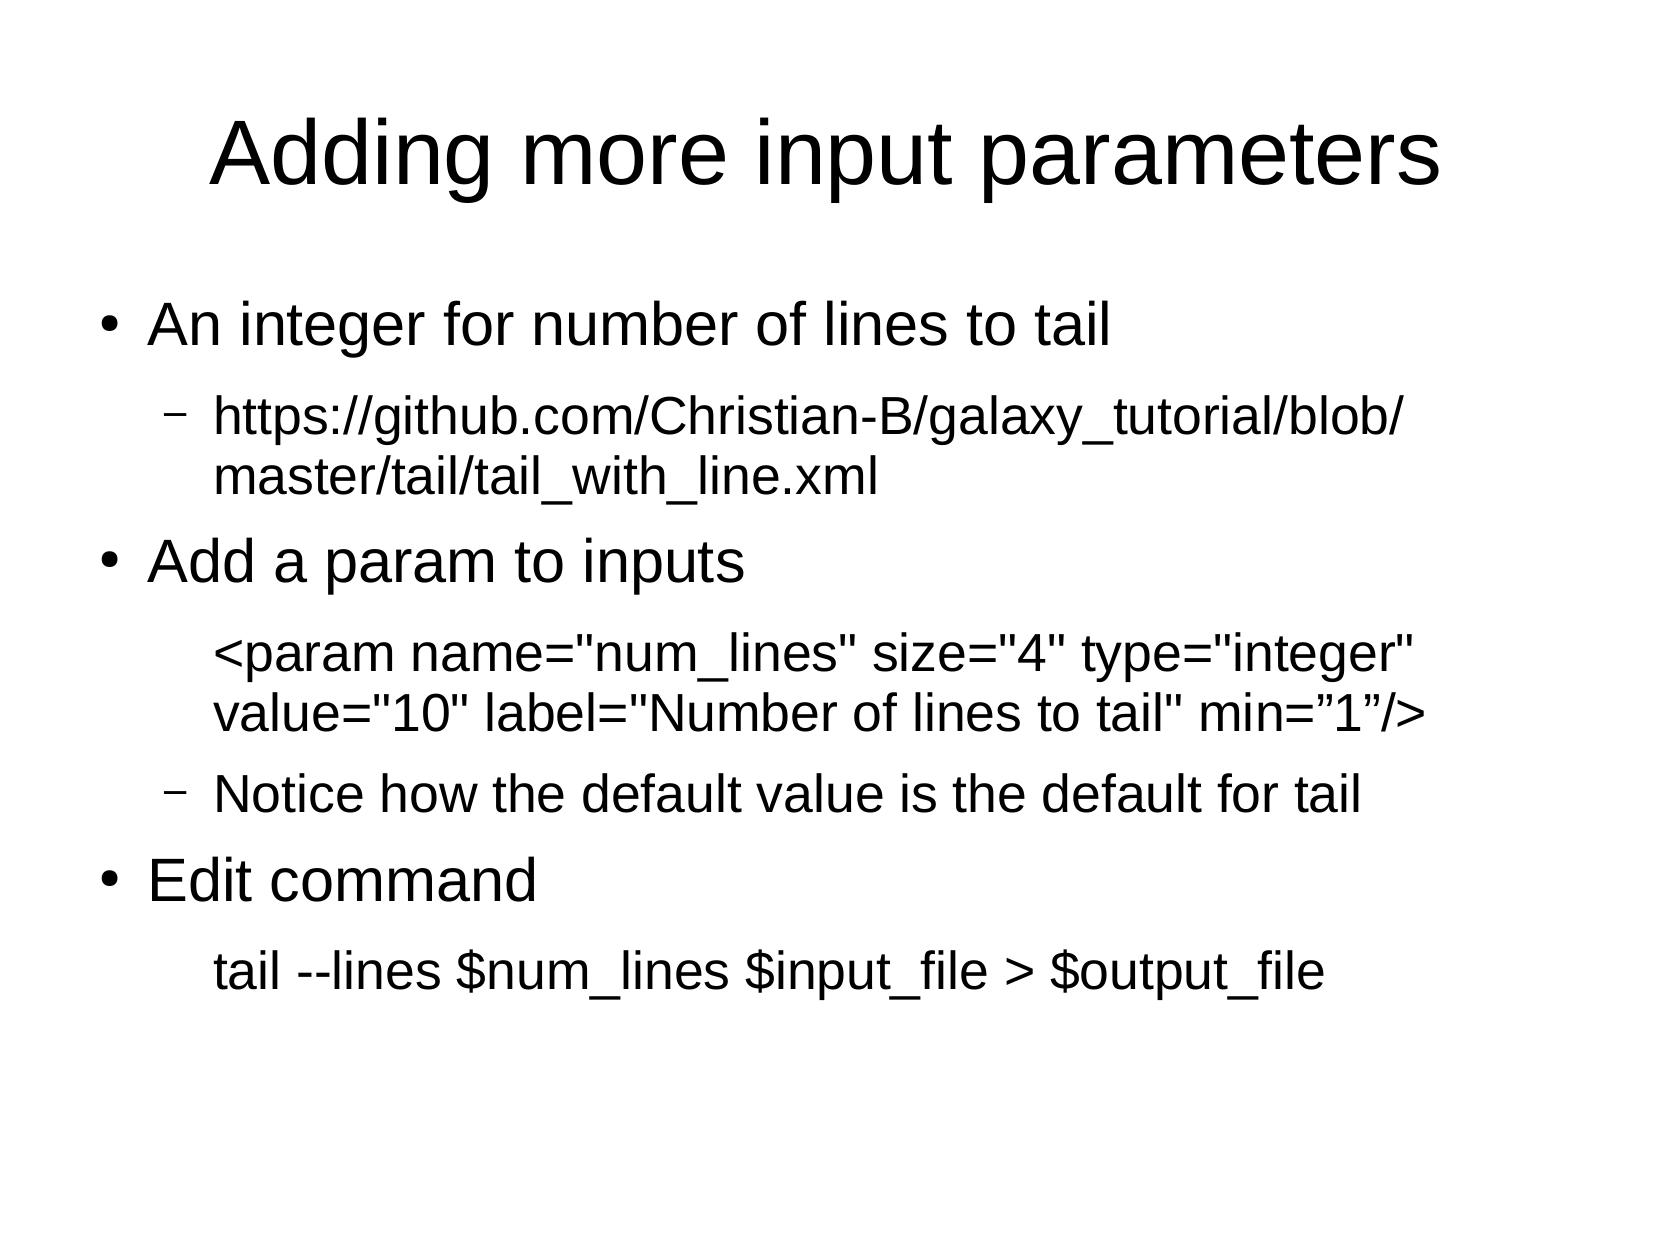

# Adding more input parameters
An integer for number of lines to tail
https://github.com/Christian-B/galaxy_tutorial/blob/master/tail/tail_with_line.xml
Add a param to inputs
<param name="num_lines" size="4" type="integer" value="10" label="Number of lines to tail" min=”1”/>
Notice how the default value is the default for tail
Edit command
tail --lines $num_lines $input_file > $output_file